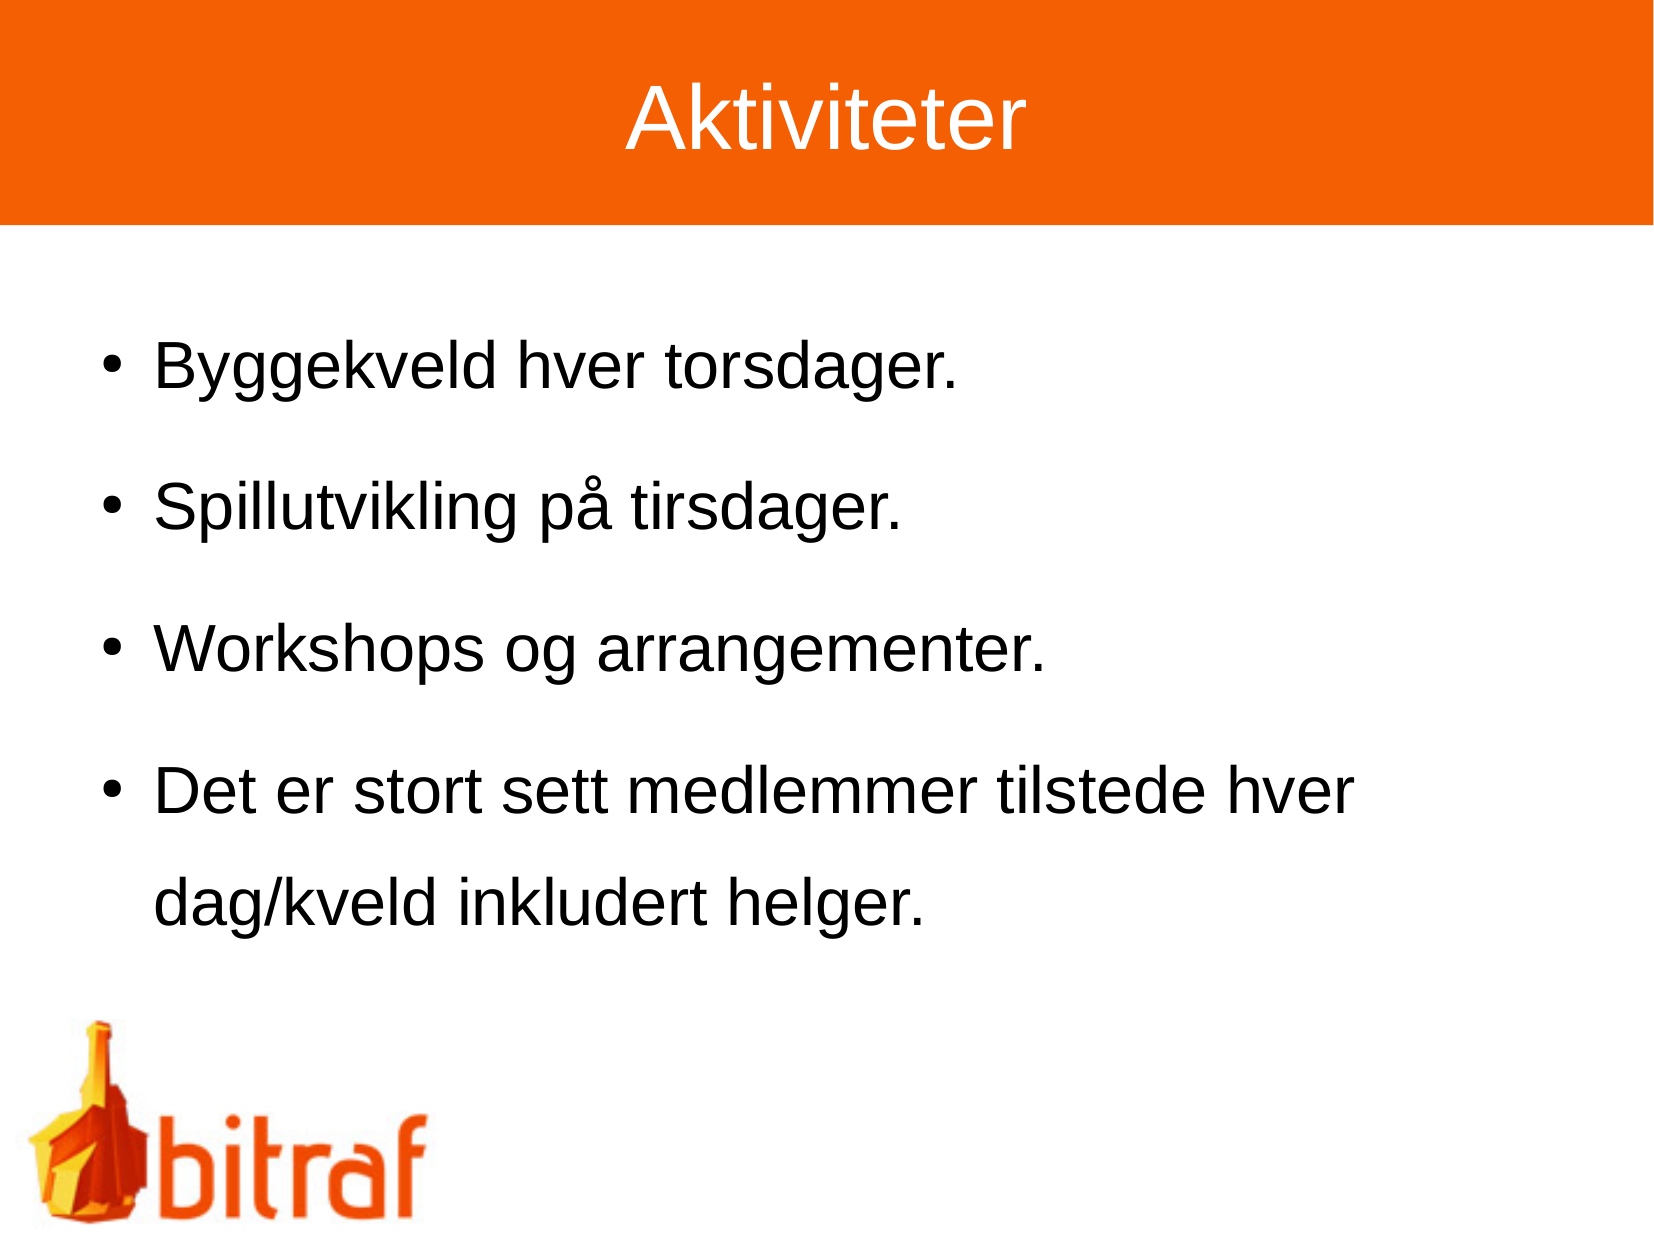

# Aktiviteter
Byggekveld hver torsdager.
Spillutvikling på tirsdager.
Workshops og arrangementer.
Det er stort sett medlemmer tilstede hver dag/kveld inkludert helger.